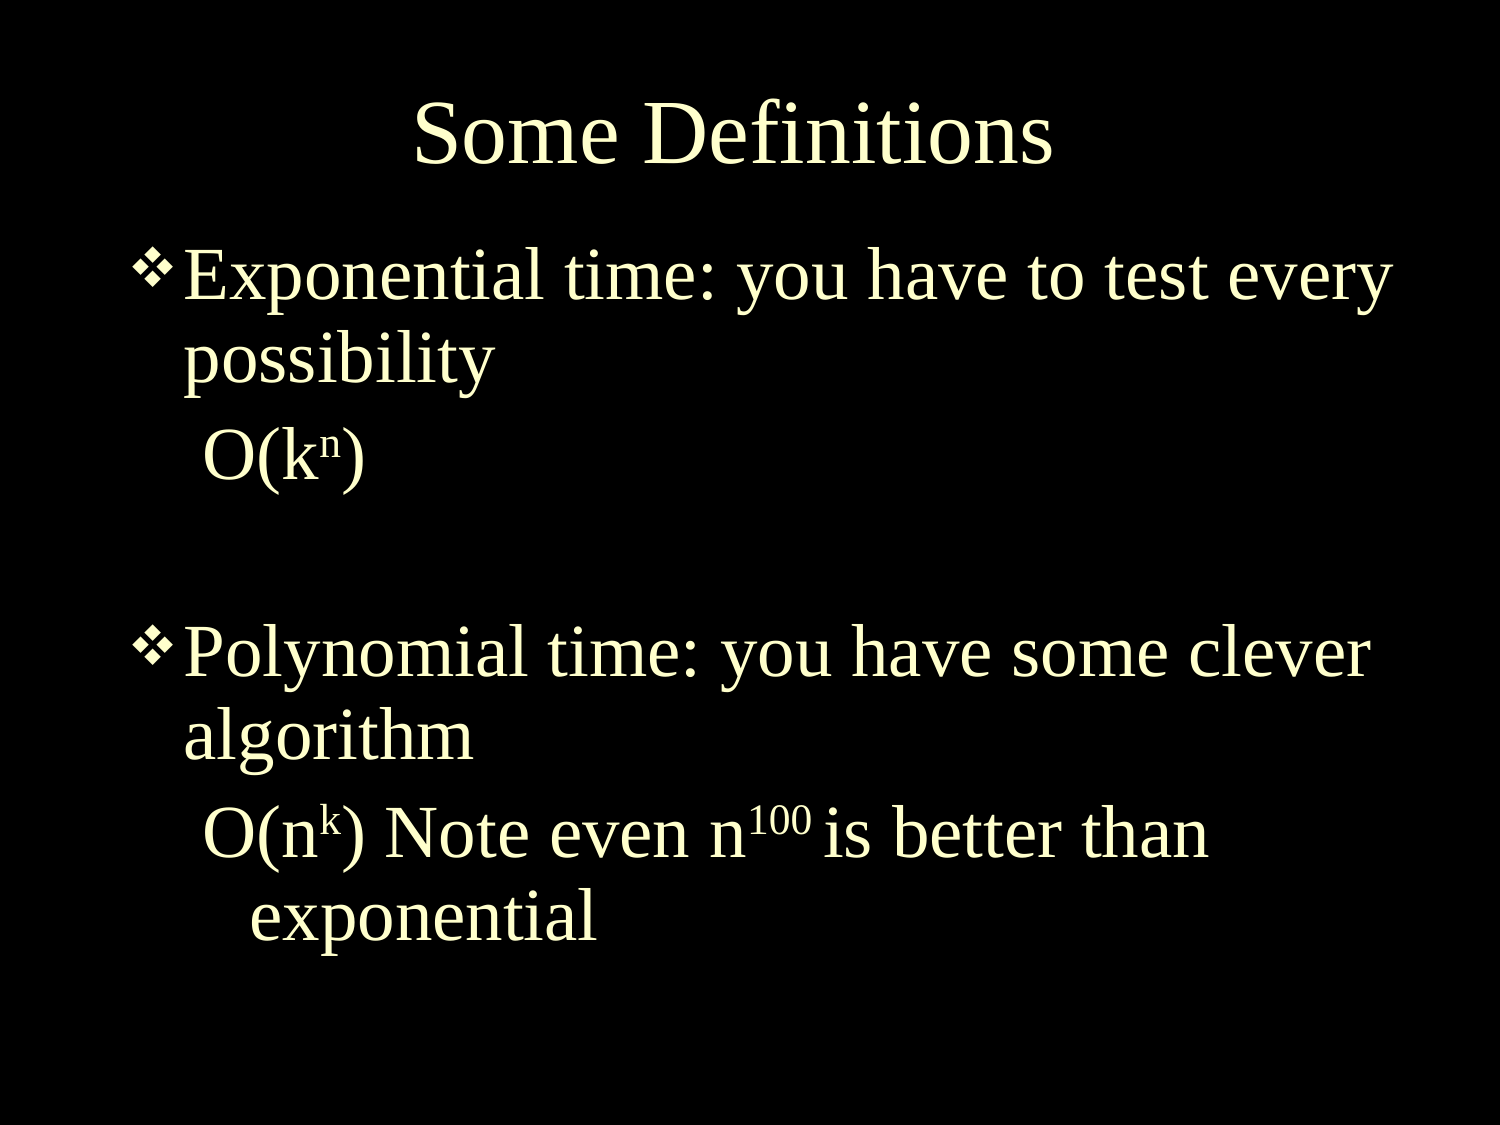

# Some Definitions
Exponential time: you have to test every possibility
O(kn)
Polynomial time: you have some clever algorithm
O(nk) Note even n100 is better than exponential